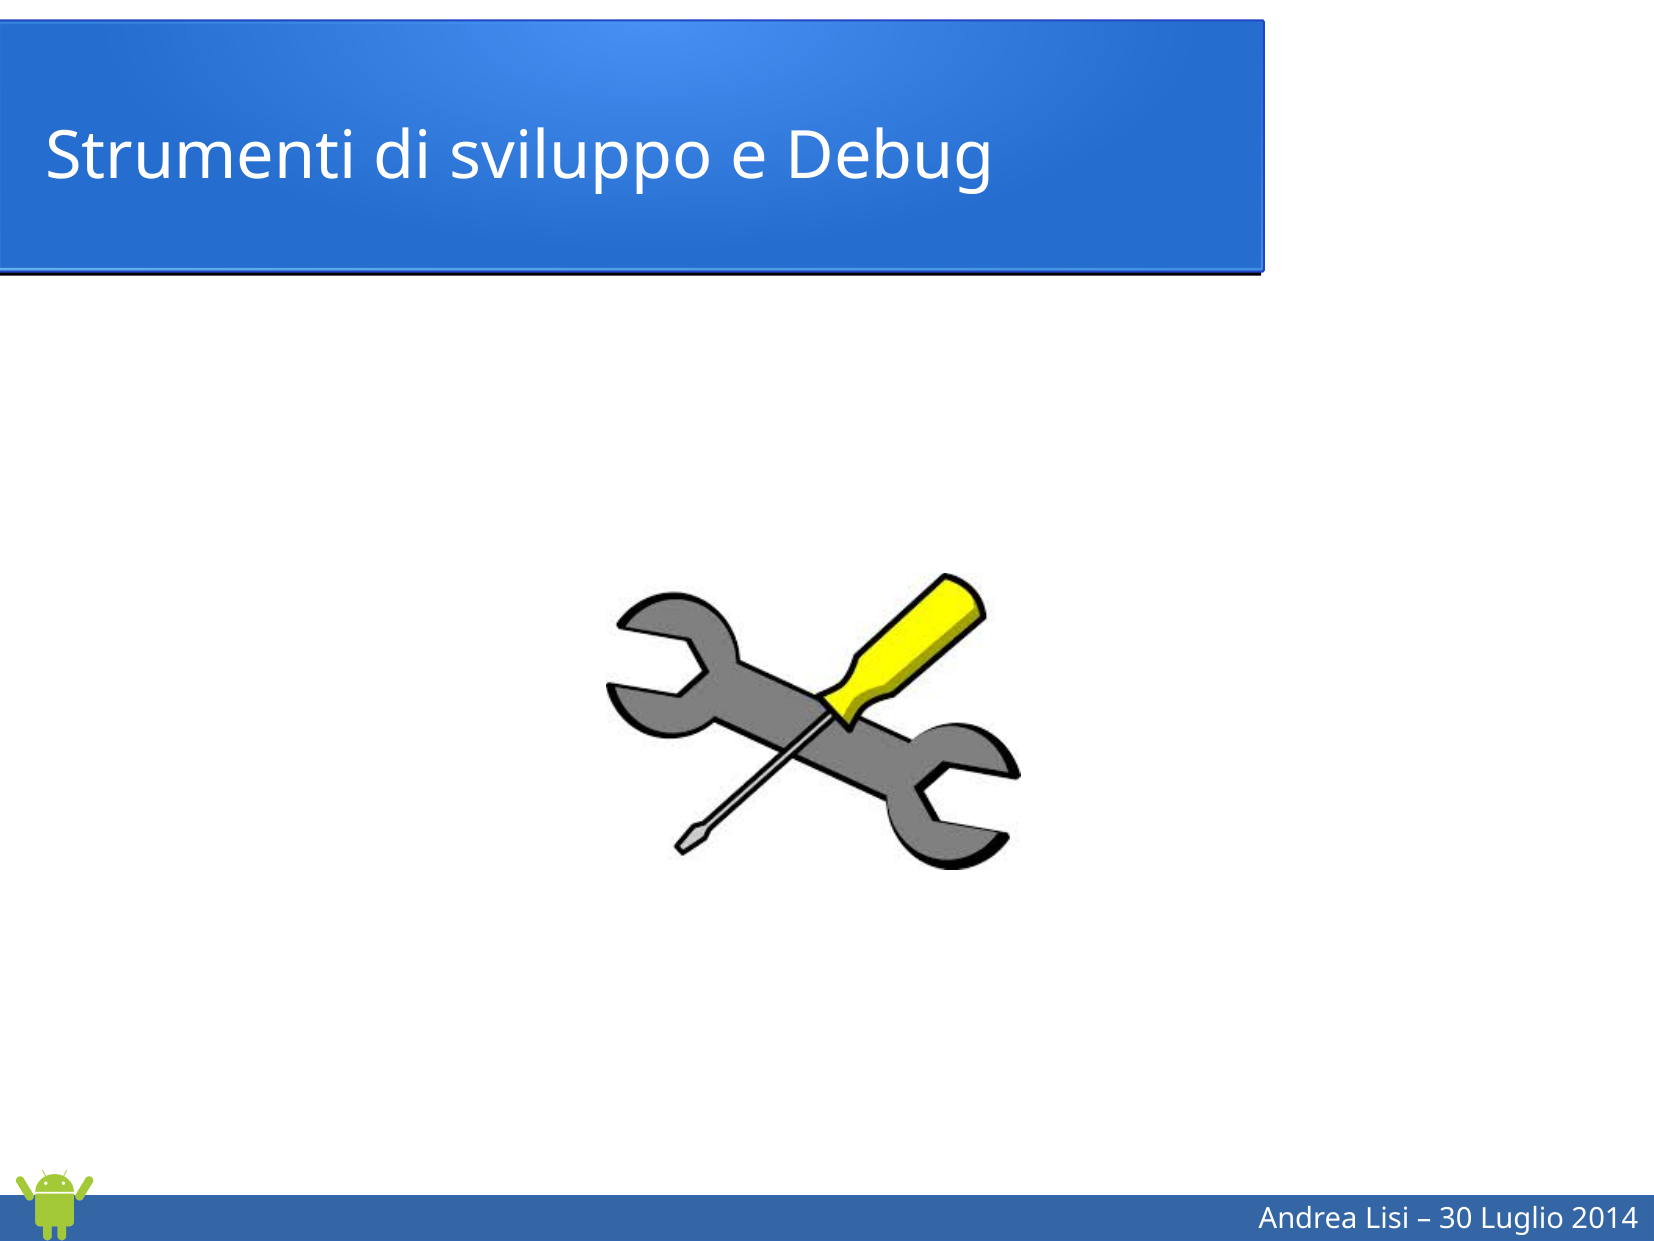

# Strumenti di sviluppo e Debug
Andrea Lisi – 30 Luglio 2014